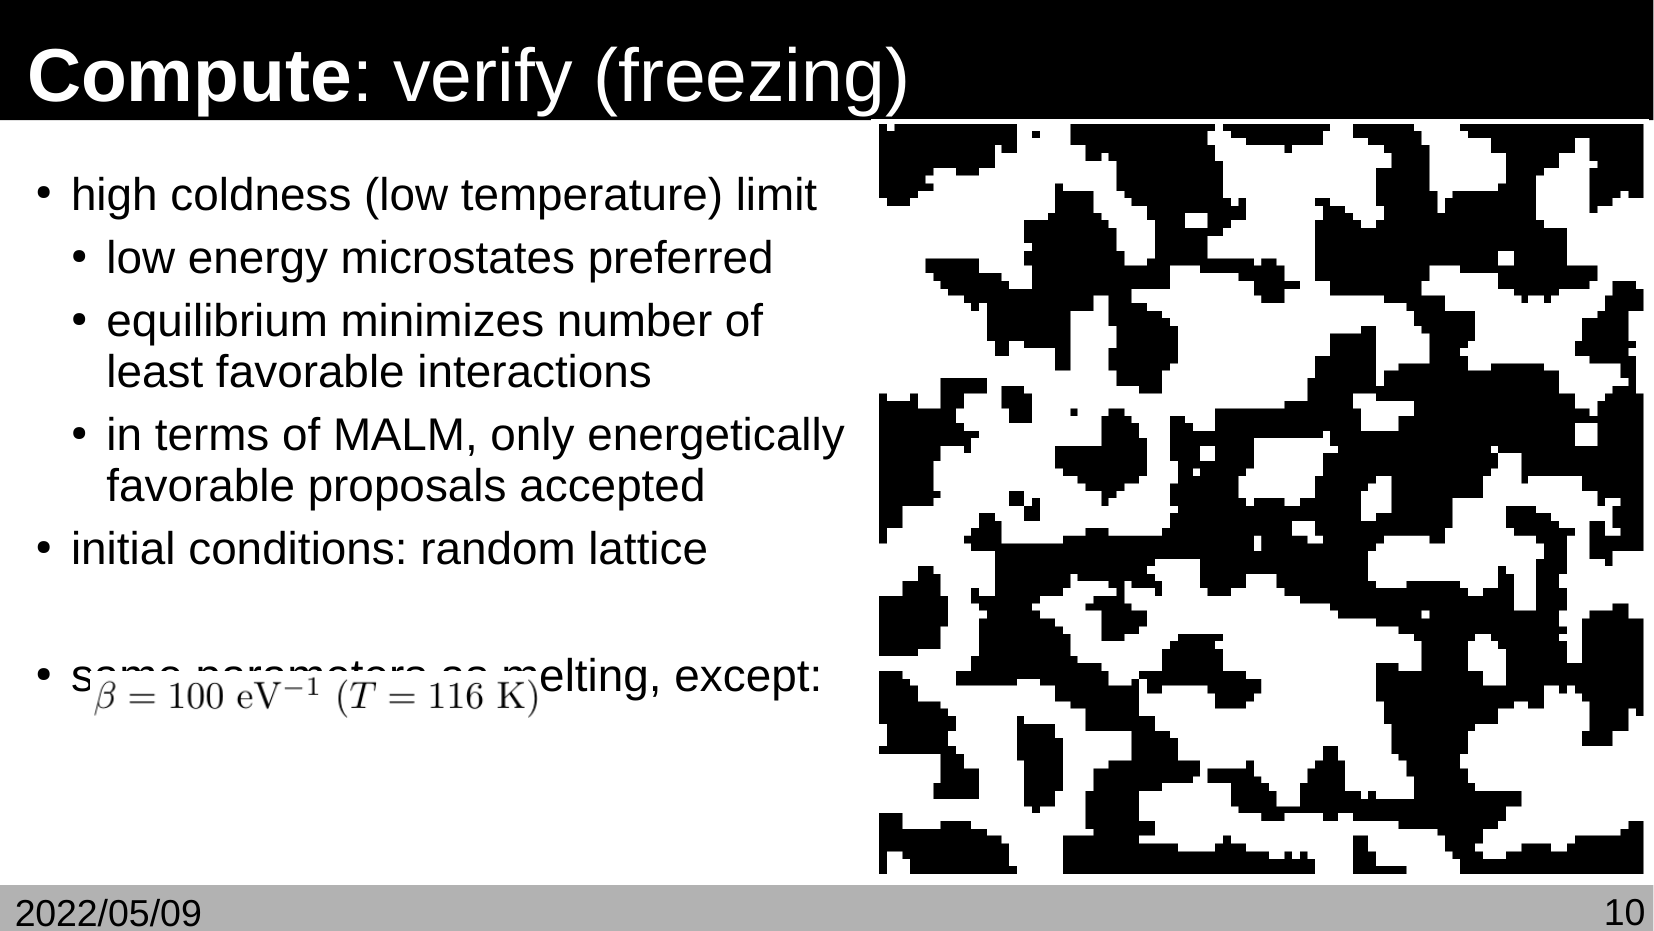

Compute: verify (freezing)
high coldness (low temperature) limit
low energy microstates preferred
equilibrium minimizes number of least favorable interactions
in terms of MALM, only energetically favorable proposals accepted
initial conditions: random lattice
same parameters as melting, except:
2022/05/09